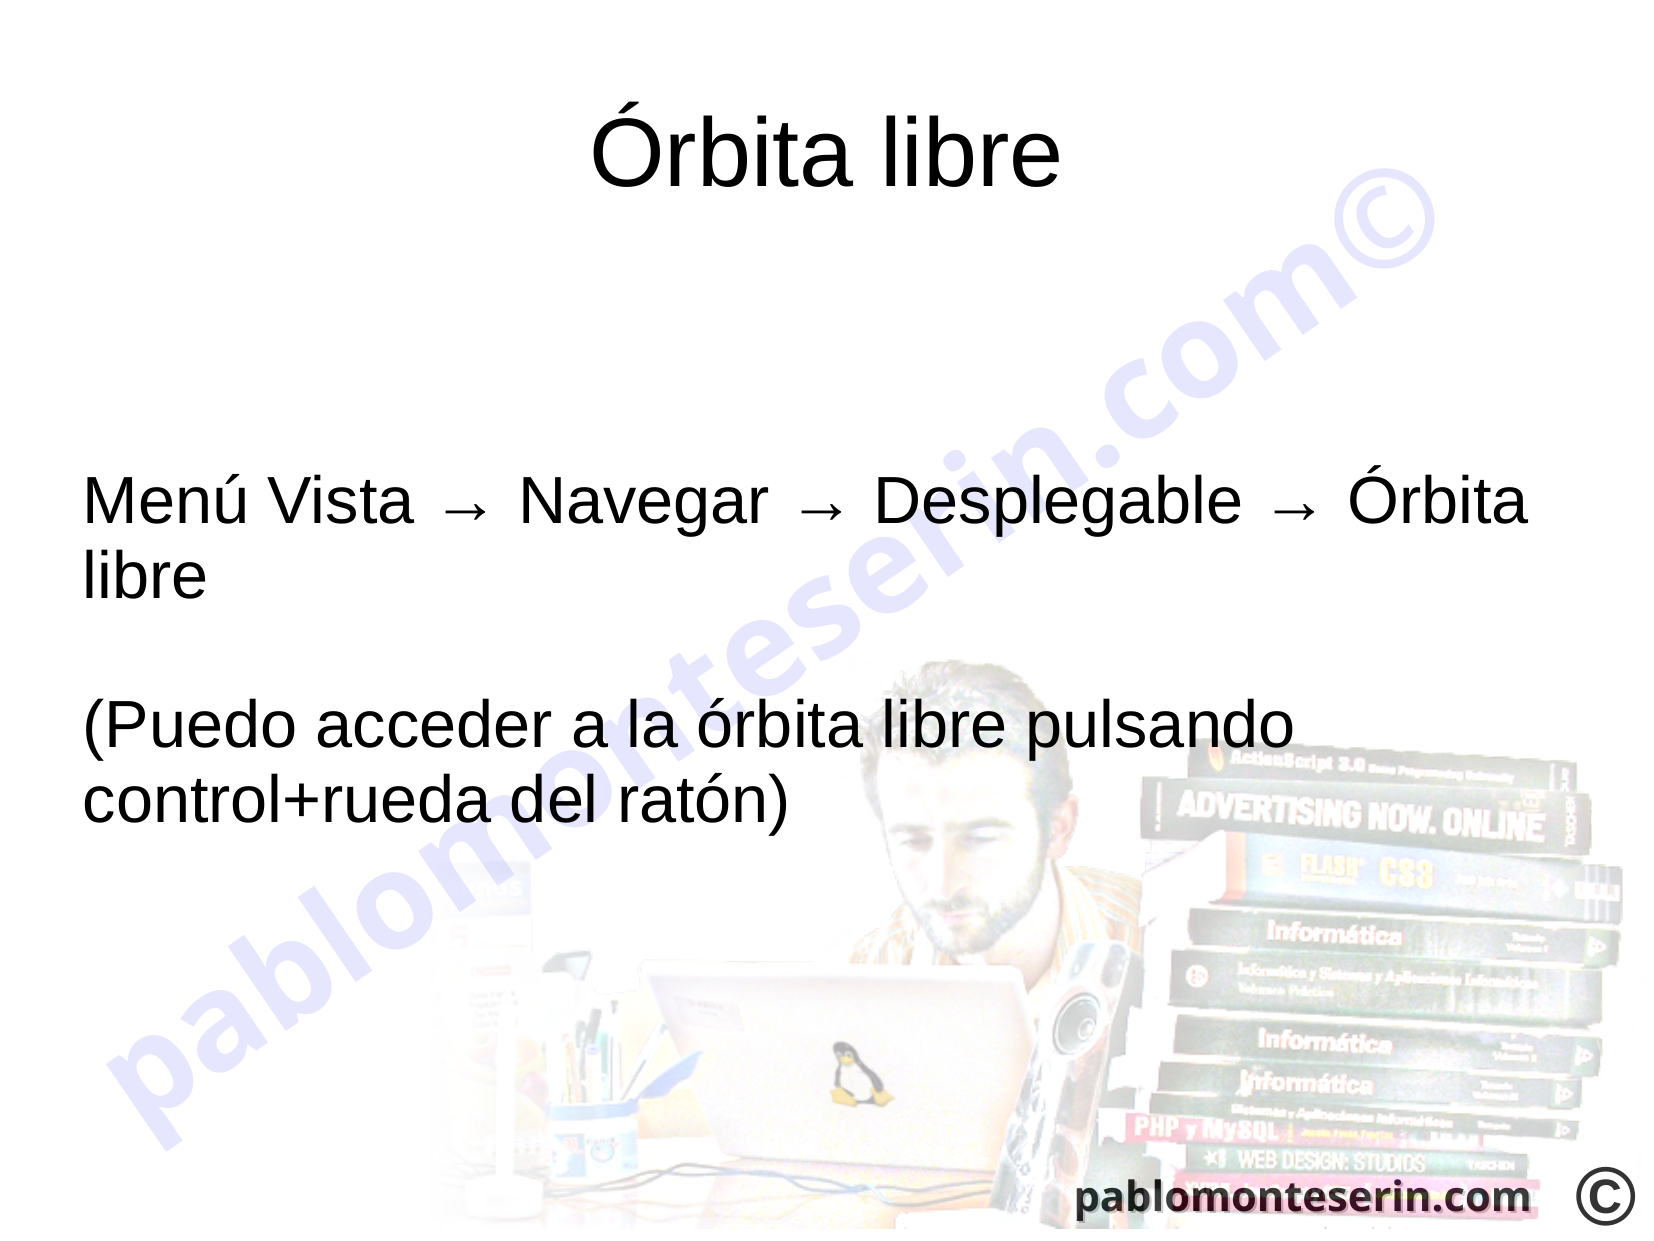

# Órbita libre
Menú Vista → Navegar → Desplegable → Órbita libre
(Puedo acceder a la órbita libre pulsando control+rueda del ratón)